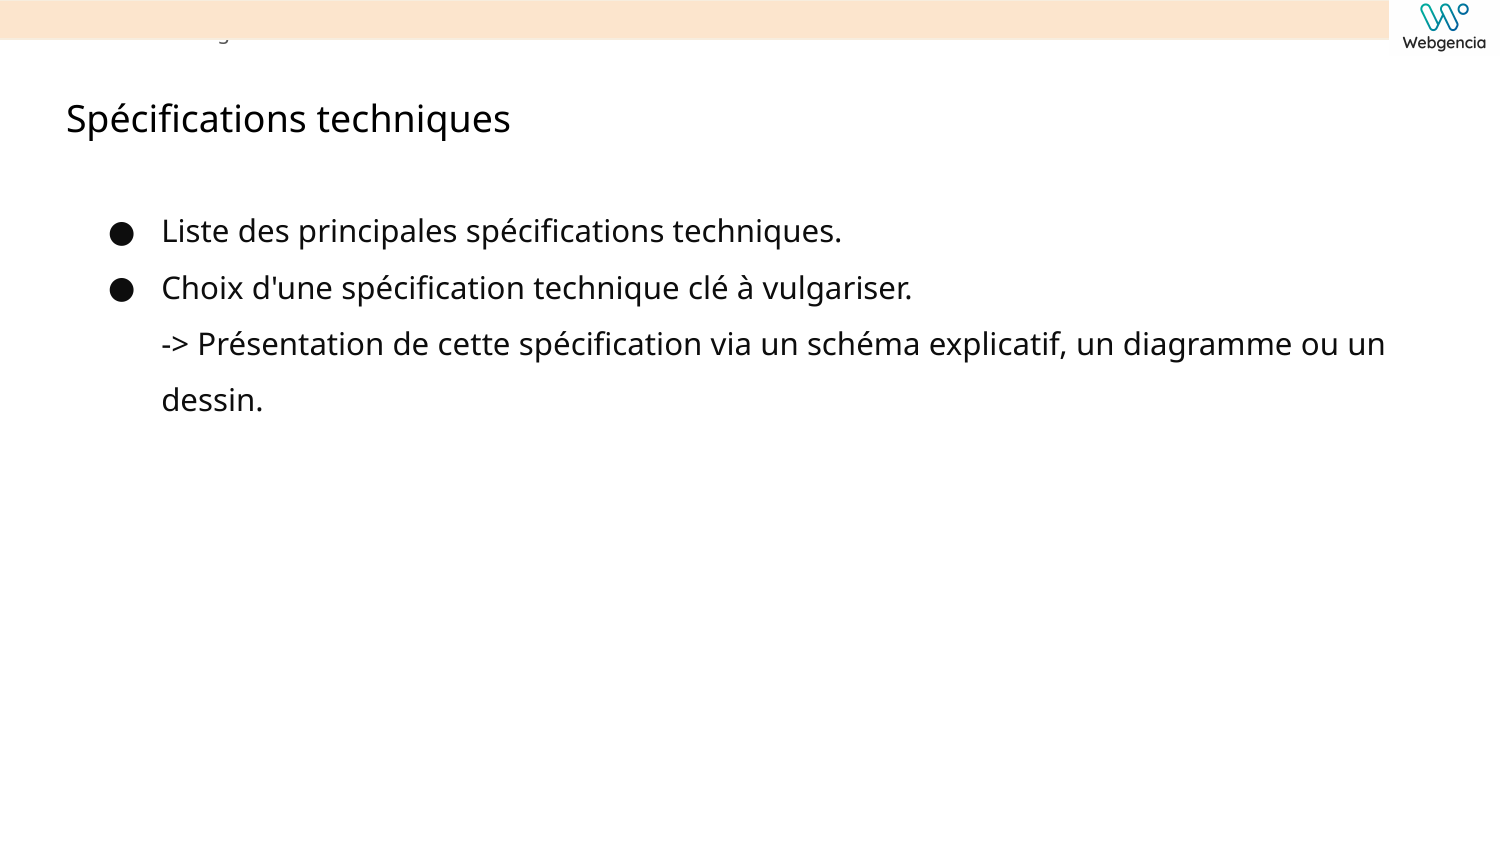

Présentation de l’usage du no-code
# Spécifications techniques
Liste des principales spécifications techniques.
Choix d'une spécification technique clé à vulgariser.
-> Présentation de cette spécification via un schéma explicatif, un diagramme ou un dessin.